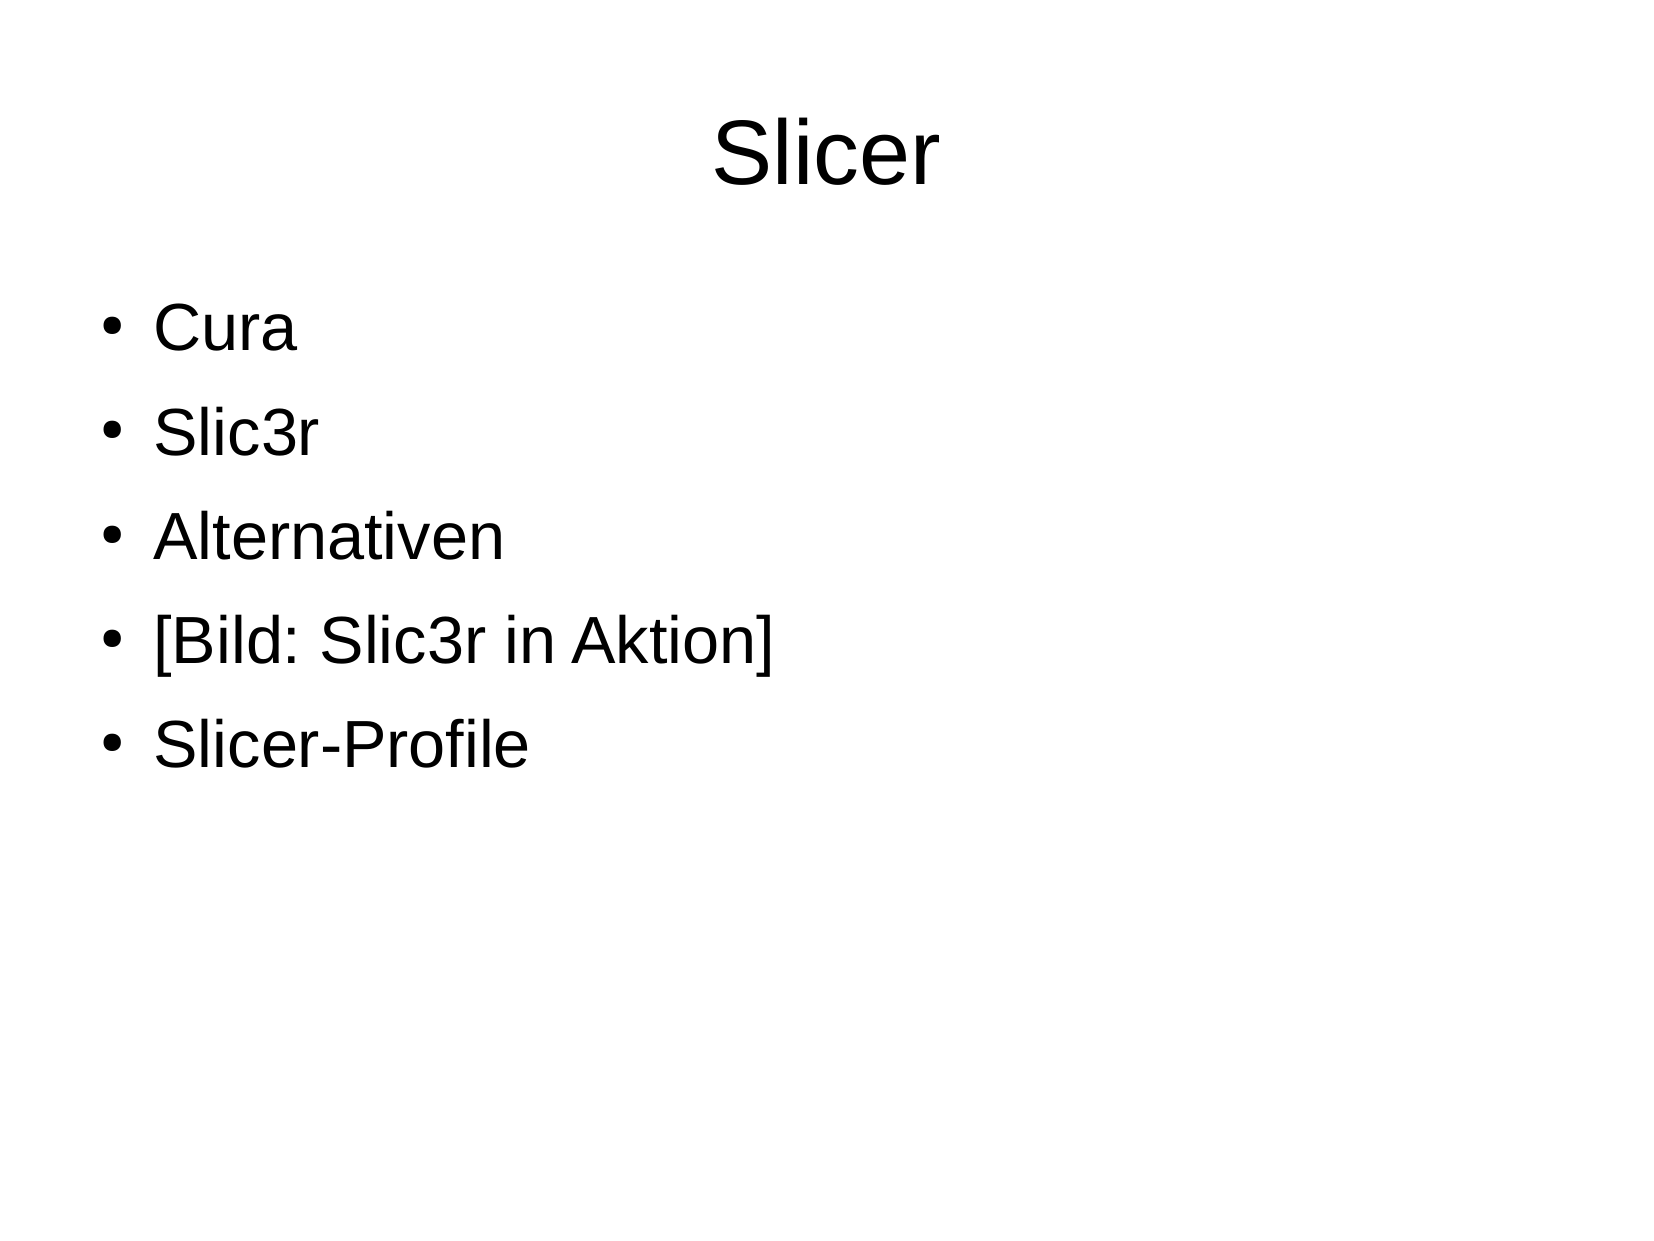

# Slicer
Cura
Slic3r
Alternativen
[Bild: Slic3r in Aktion]
Slicer-Profile